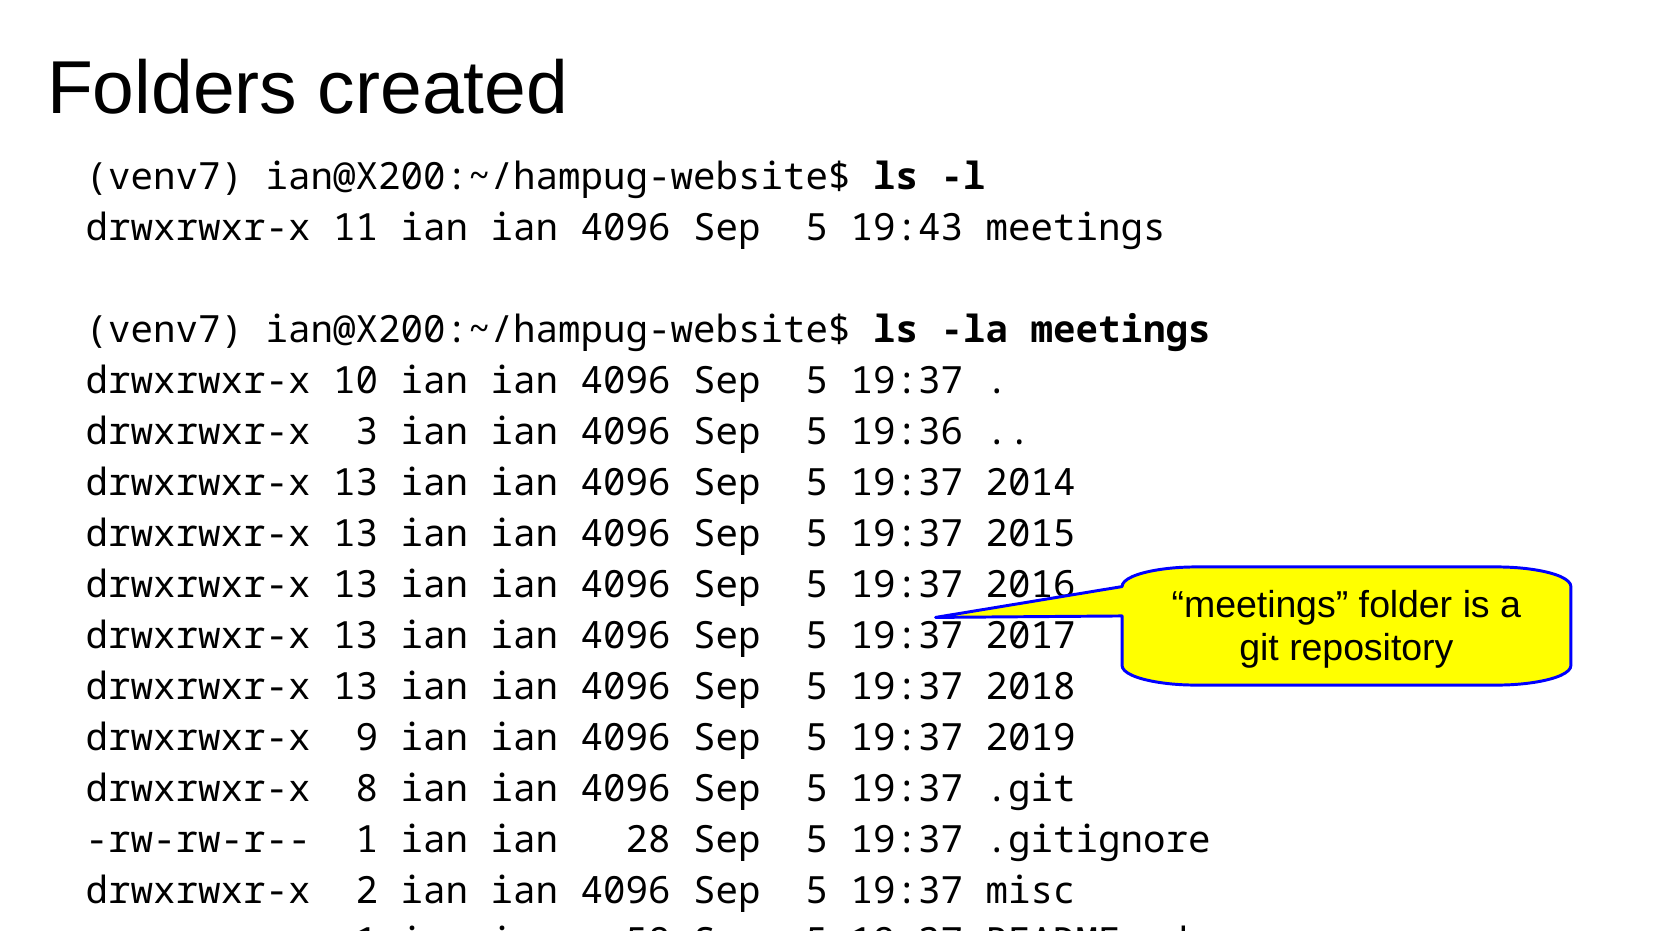

# Folders created
(venv7) ian@X200:~/hampug-website$ ls -l
drwxrwxr-x 11 ian ian 4096 Sep 5 19:43 meetings
(venv7) ian@X200:~/hampug-website$ ls -la meetings
drwxrwxr-x 10 ian ian 4096 Sep 5 19:37 .
drwxrwxr-x 3 ian ian 4096 Sep 5 19:36 ..
drwxrwxr-x 13 ian ian 4096 Sep 5 19:37 2014
drwxrwxr-x 13 ian ian 4096 Sep 5 19:37 2015
drwxrwxr-x 13 ian ian 4096 Sep 5 19:37 2016
drwxrwxr-x 13 ian ian 4096 Sep 5 19:37 2017
drwxrwxr-x 13 ian ian 4096 Sep 5 19:37 2018
drwxrwxr-x 9 ian ian 4096 Sep 5 19:37 2019
drwxrwxr-x 8 ian ian 4096 Sep 5 19:37 .git
-rw-rw-r-- 1 ian ian 28 Sep 5 19:37 .gitignore
drwxrwxr-x 2 ian ian 4096 Sep 5 19:37 misc
-rw-rw-r-- 1 ian ian 58 Sep 5 19:37 README.md
“meetings” folder is a git repository